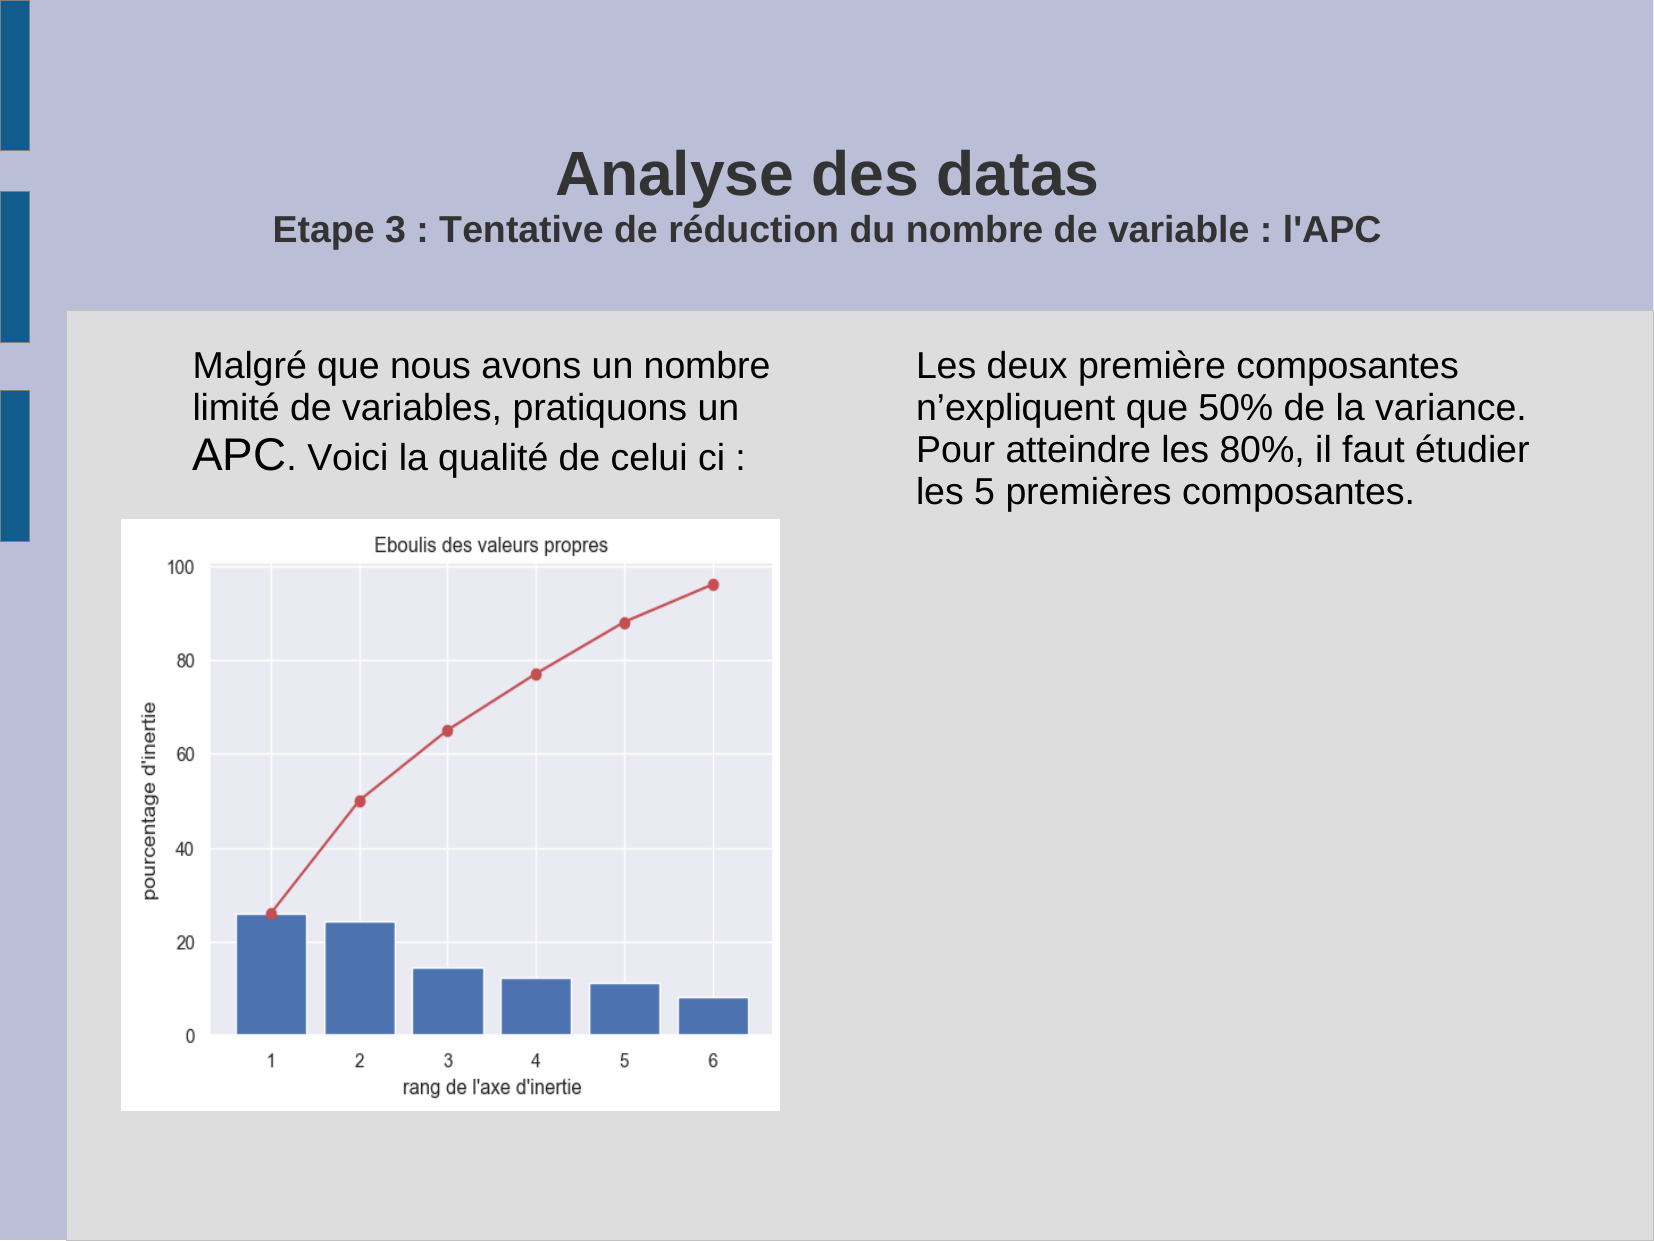

# Analyse des datas Etape 3 : Tentative de réduction du nombre de variable : l'APC
Malgré que nous avons un nombre limité de variables, pratiquons un APC. Voici la qualité de celui ci :
Les deux première composantes n’expliquent que 50% de la variance. Pour atteindre les 80%, il faut étudier les 5 premières composantes.